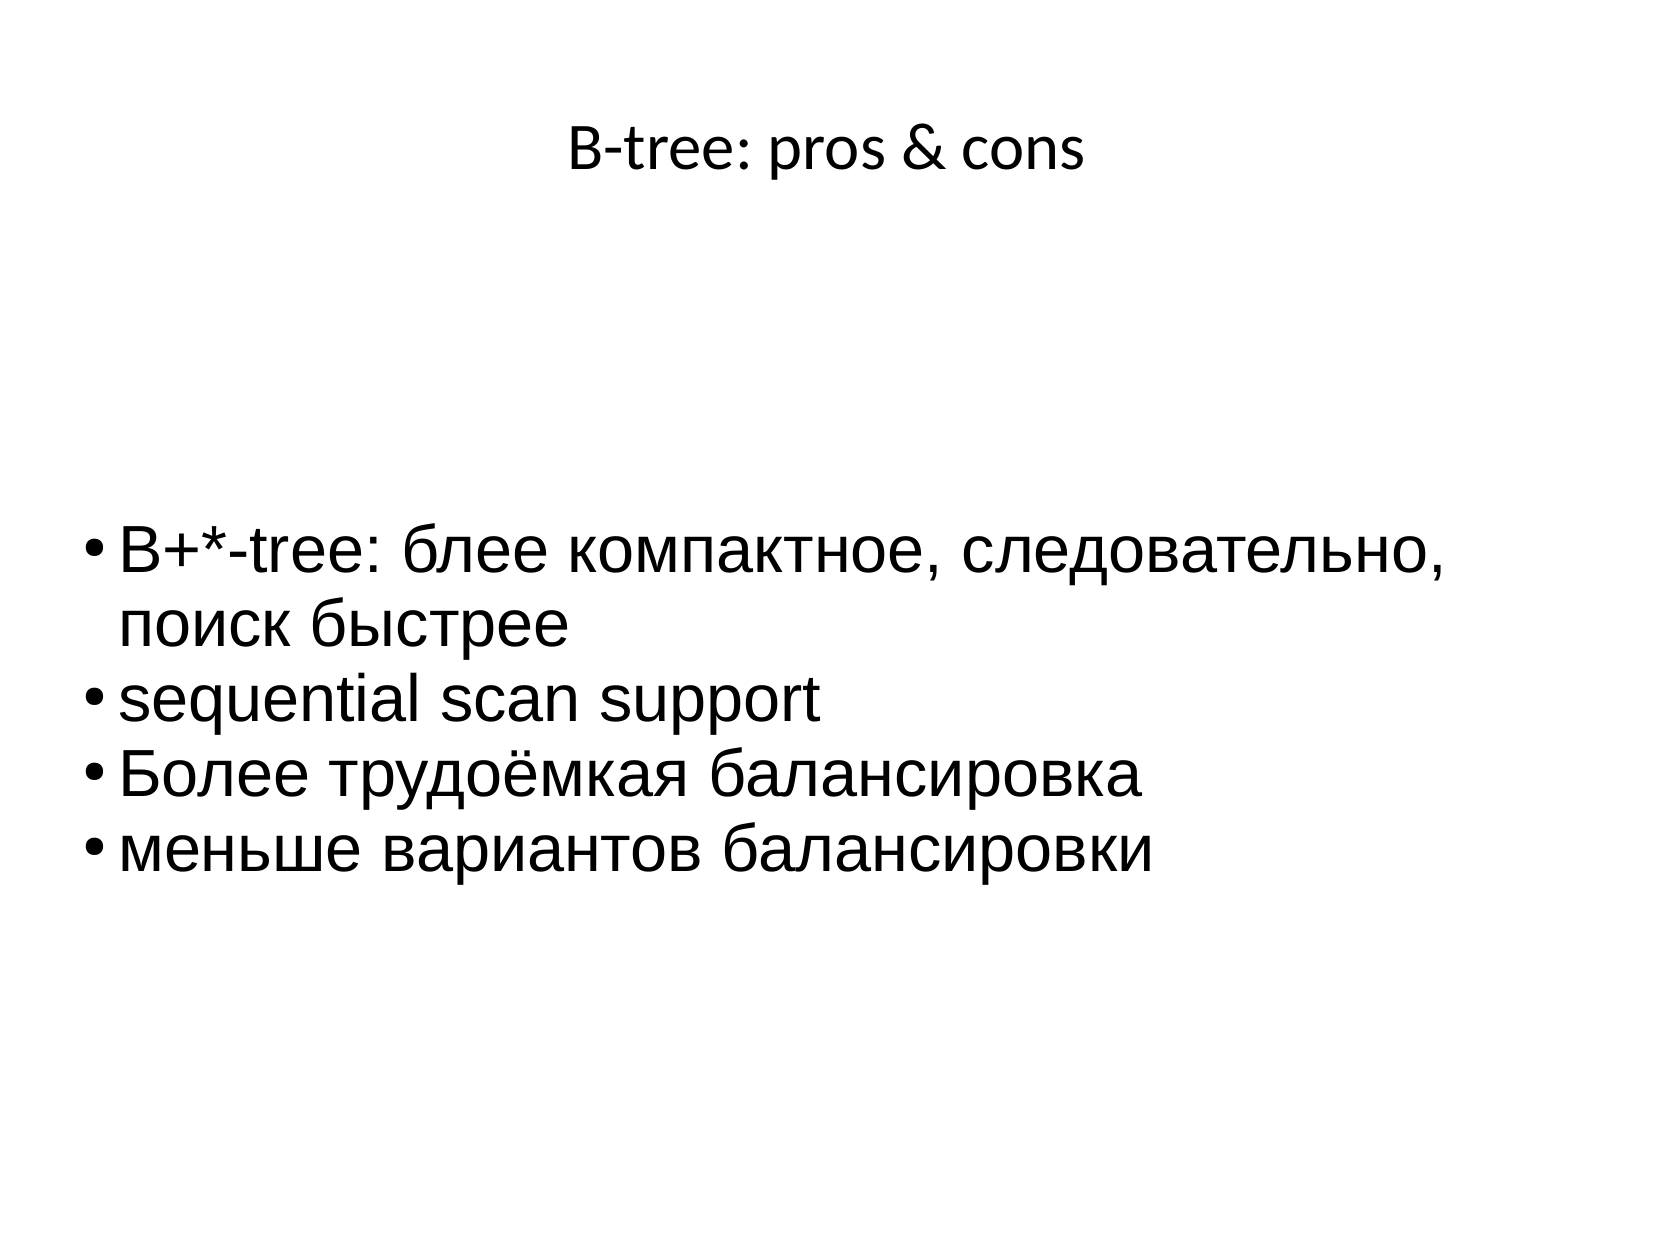

# B-tree: pros & cons
B+*-tree: блее компактное, следовательно, поиск быстрее
sequential scan support
Более трудоёмкая балансировка
меньше вариантов балансировки